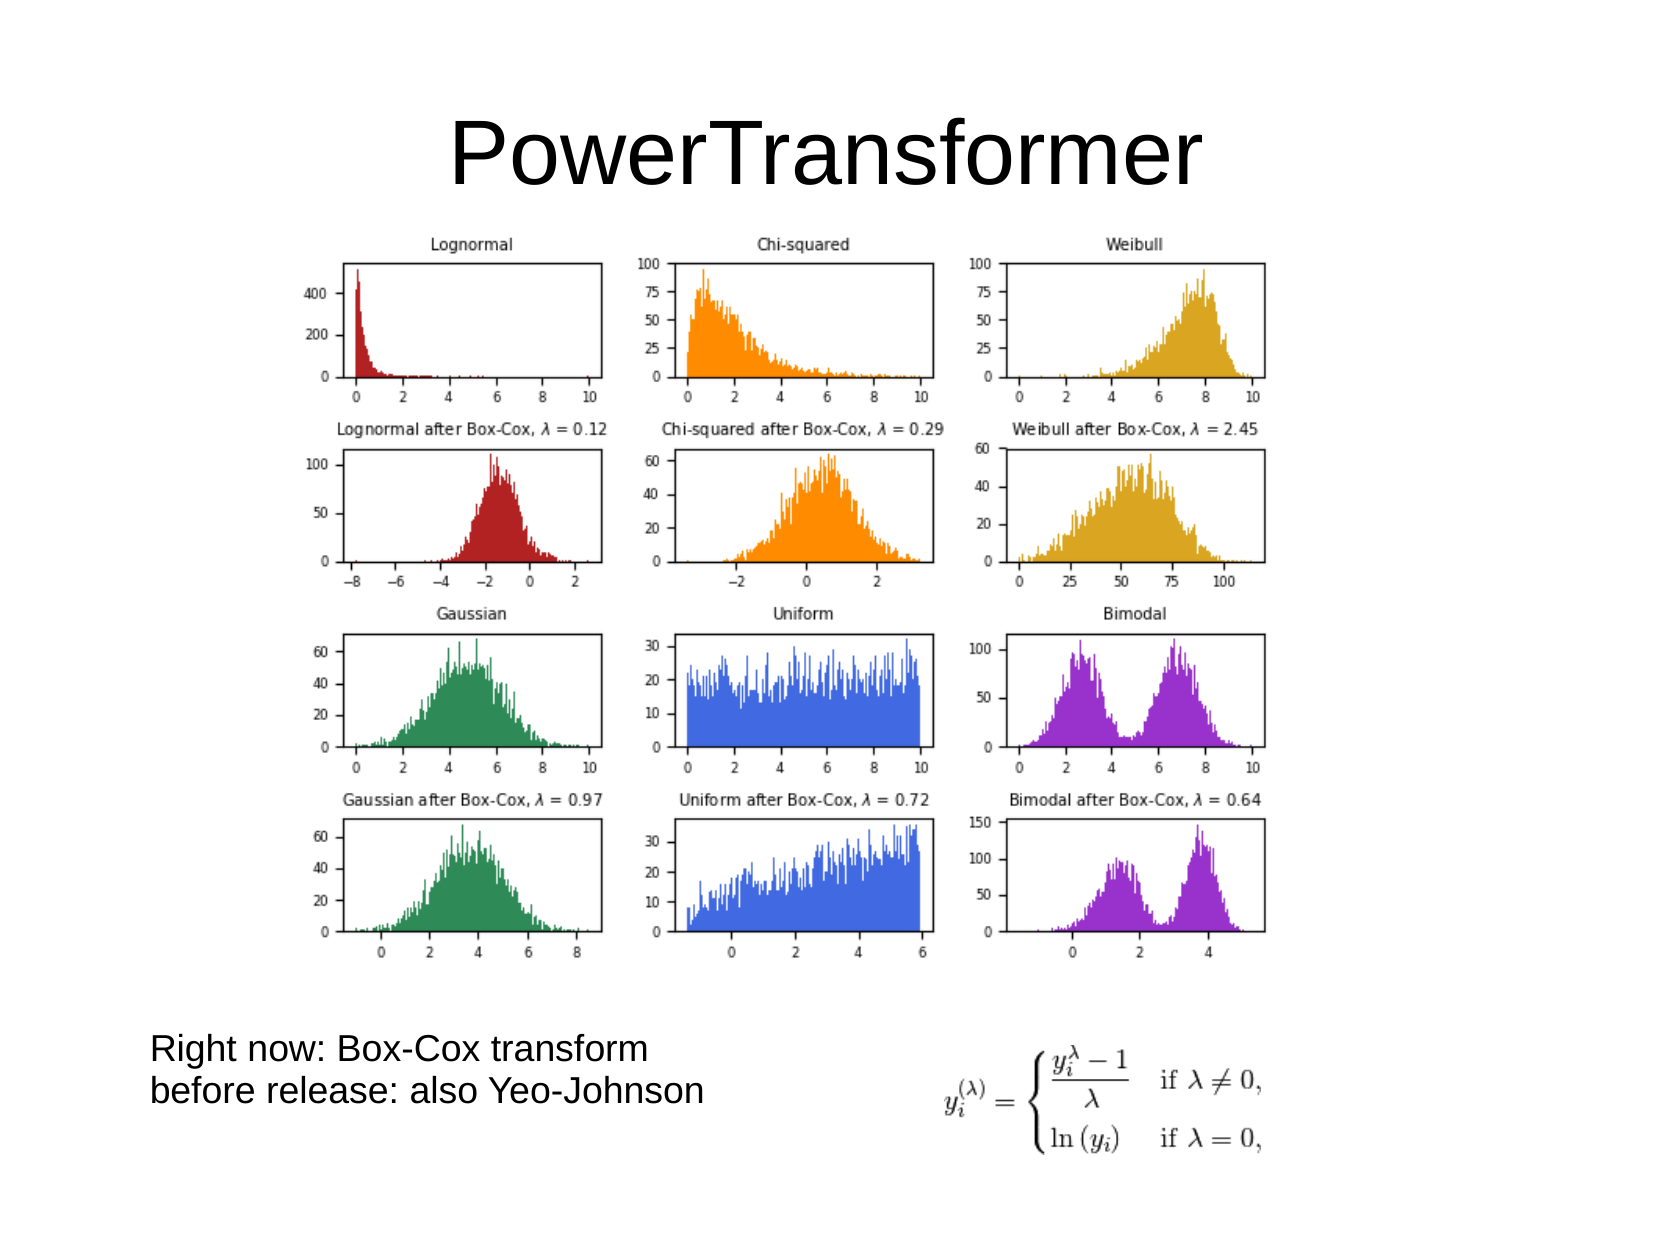

# PowerTransformer
Right now: Box-Cox transform
before release: also Yeo-Johnson